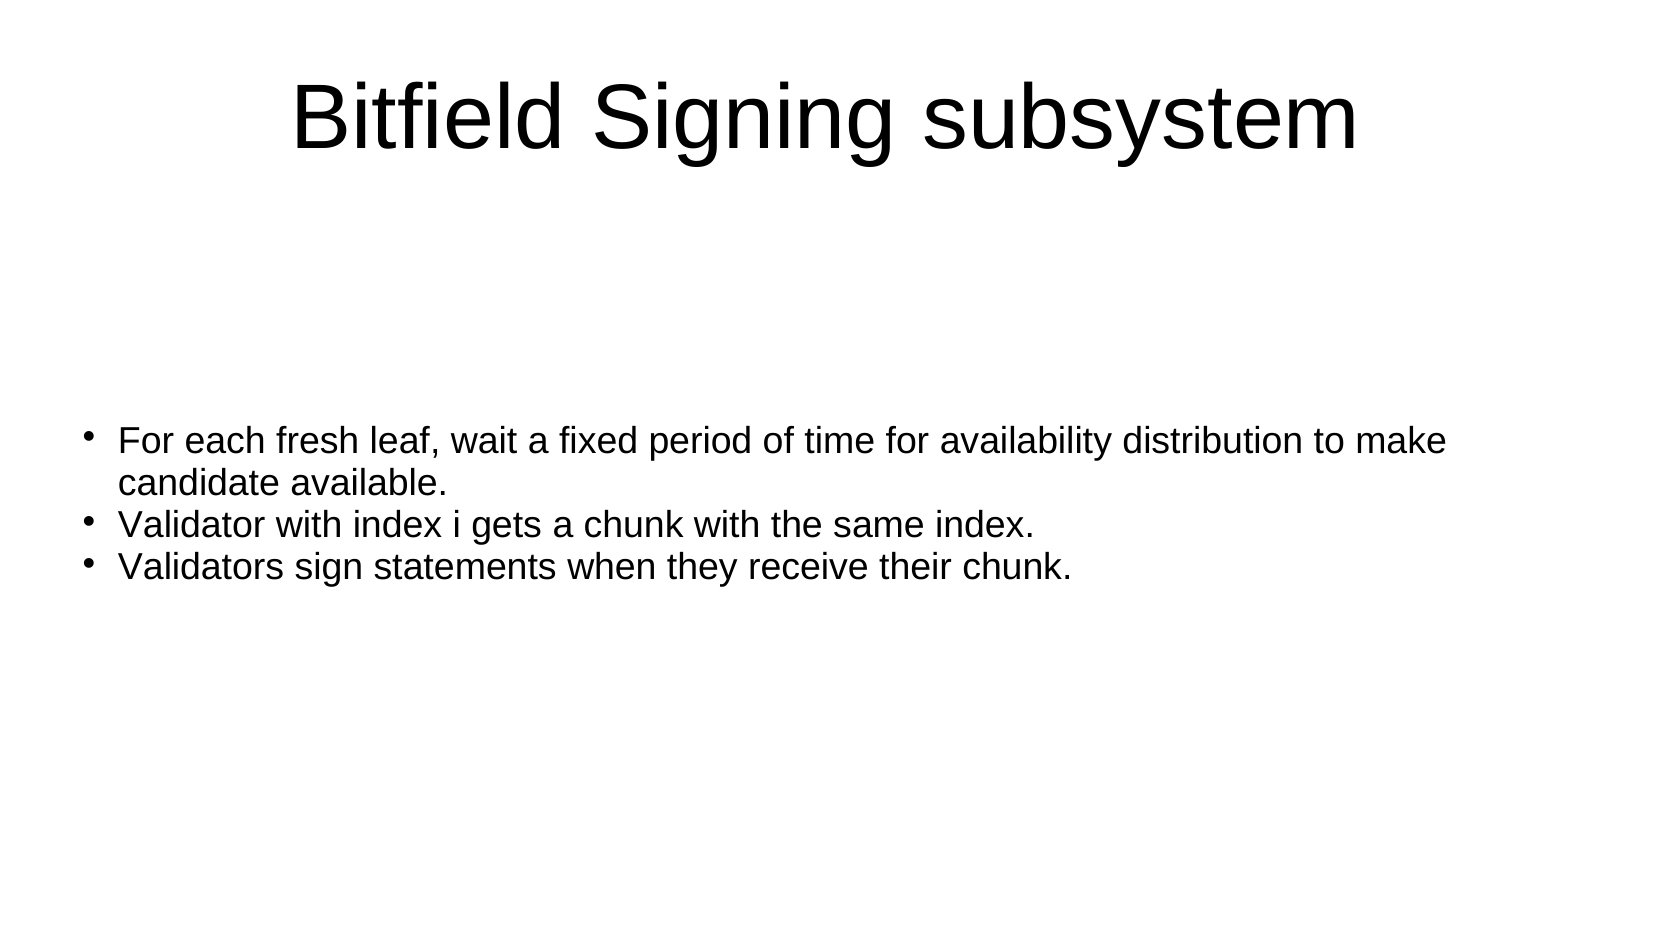

# Bitfield Signing subsystem
For each fresh leaf, wait a fixed period of time for availability distribution to make candidate available.
Validator with index i gets a chunk with the same index.
Validators sign statements when they receive their chunk.